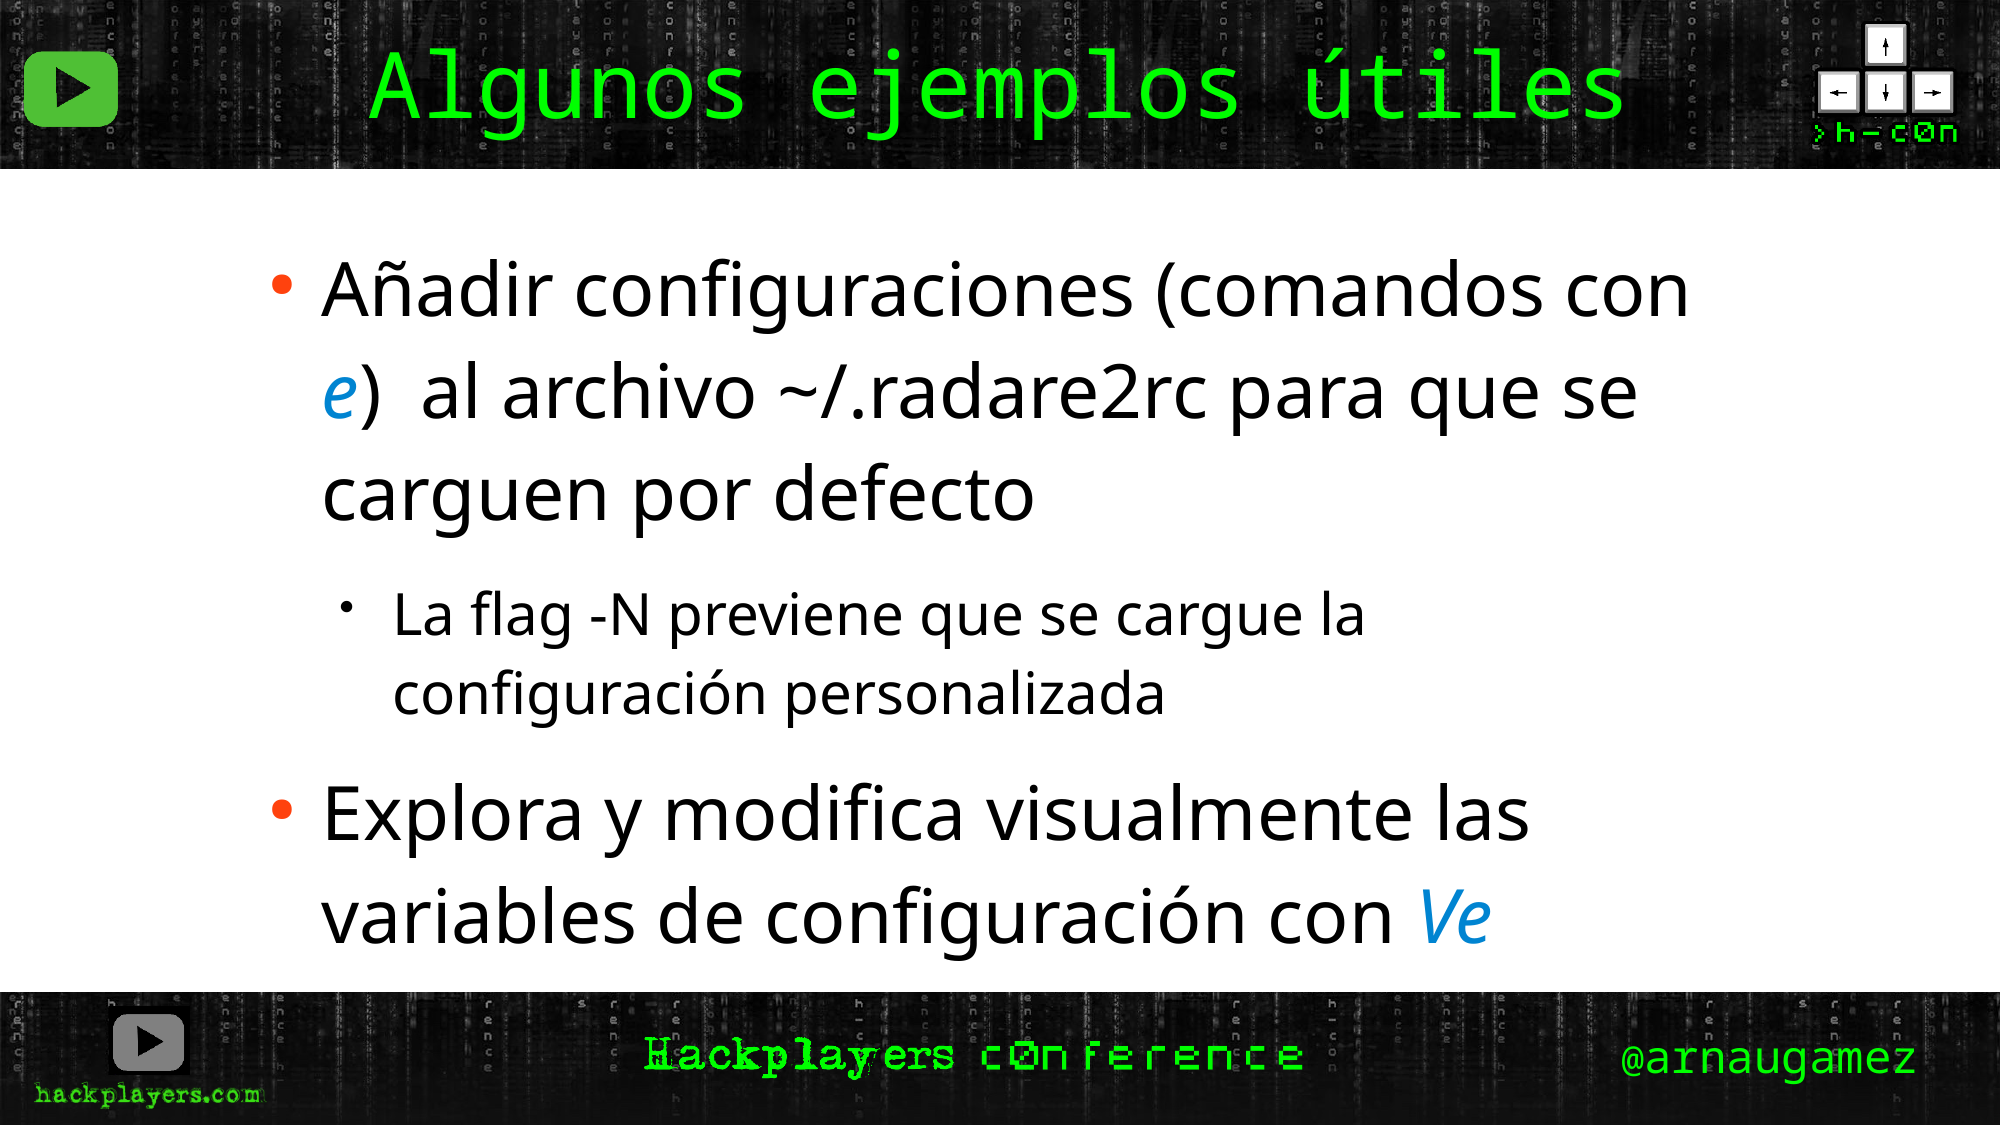

# Algunos ejemplos útiles
Añadir configuraciones (comandos con e) al archivo ~/.radare2rc para que se carguen por defecto
La flag -N previene que se cargue la configuración personalizada
Explora y modifica visualmente las variables de configuración con Ve